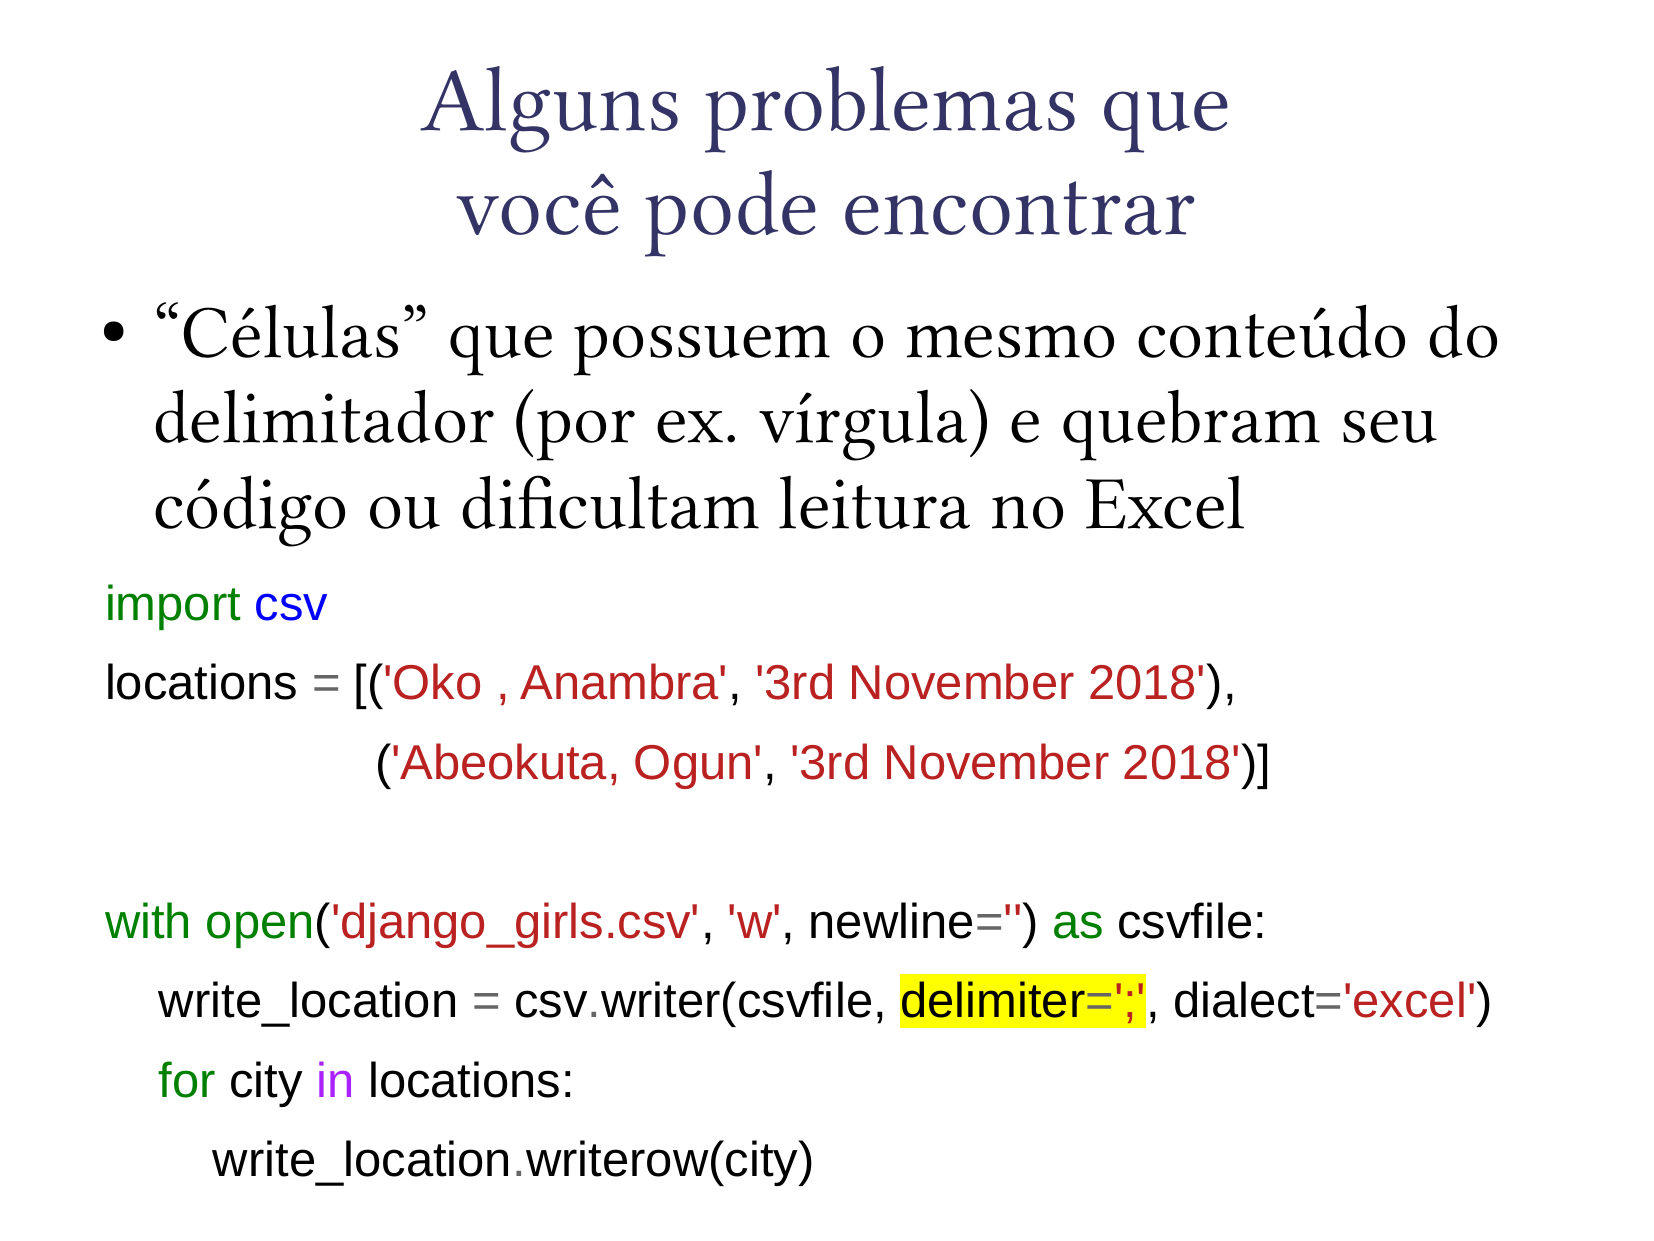

Alguns problemas que
você pode encontrar
# “Células” que possuem o mesmo conteúdo do delimitador (por ex. vírgula) e quebram seu código ou dificultam leitura no Excel
import csv
locations = [('Oko , Anambra', '3rd November 2018'),
 ('Abeokuta, Ogun', '3rd November 2018')]
with open('django_girls.csv', 'w', newline='') as csvfile:
 write_location = csv.writer(csvfile, delimiter=';', dialect='excel')
 for city in locations:
 write_location.writerow(city)